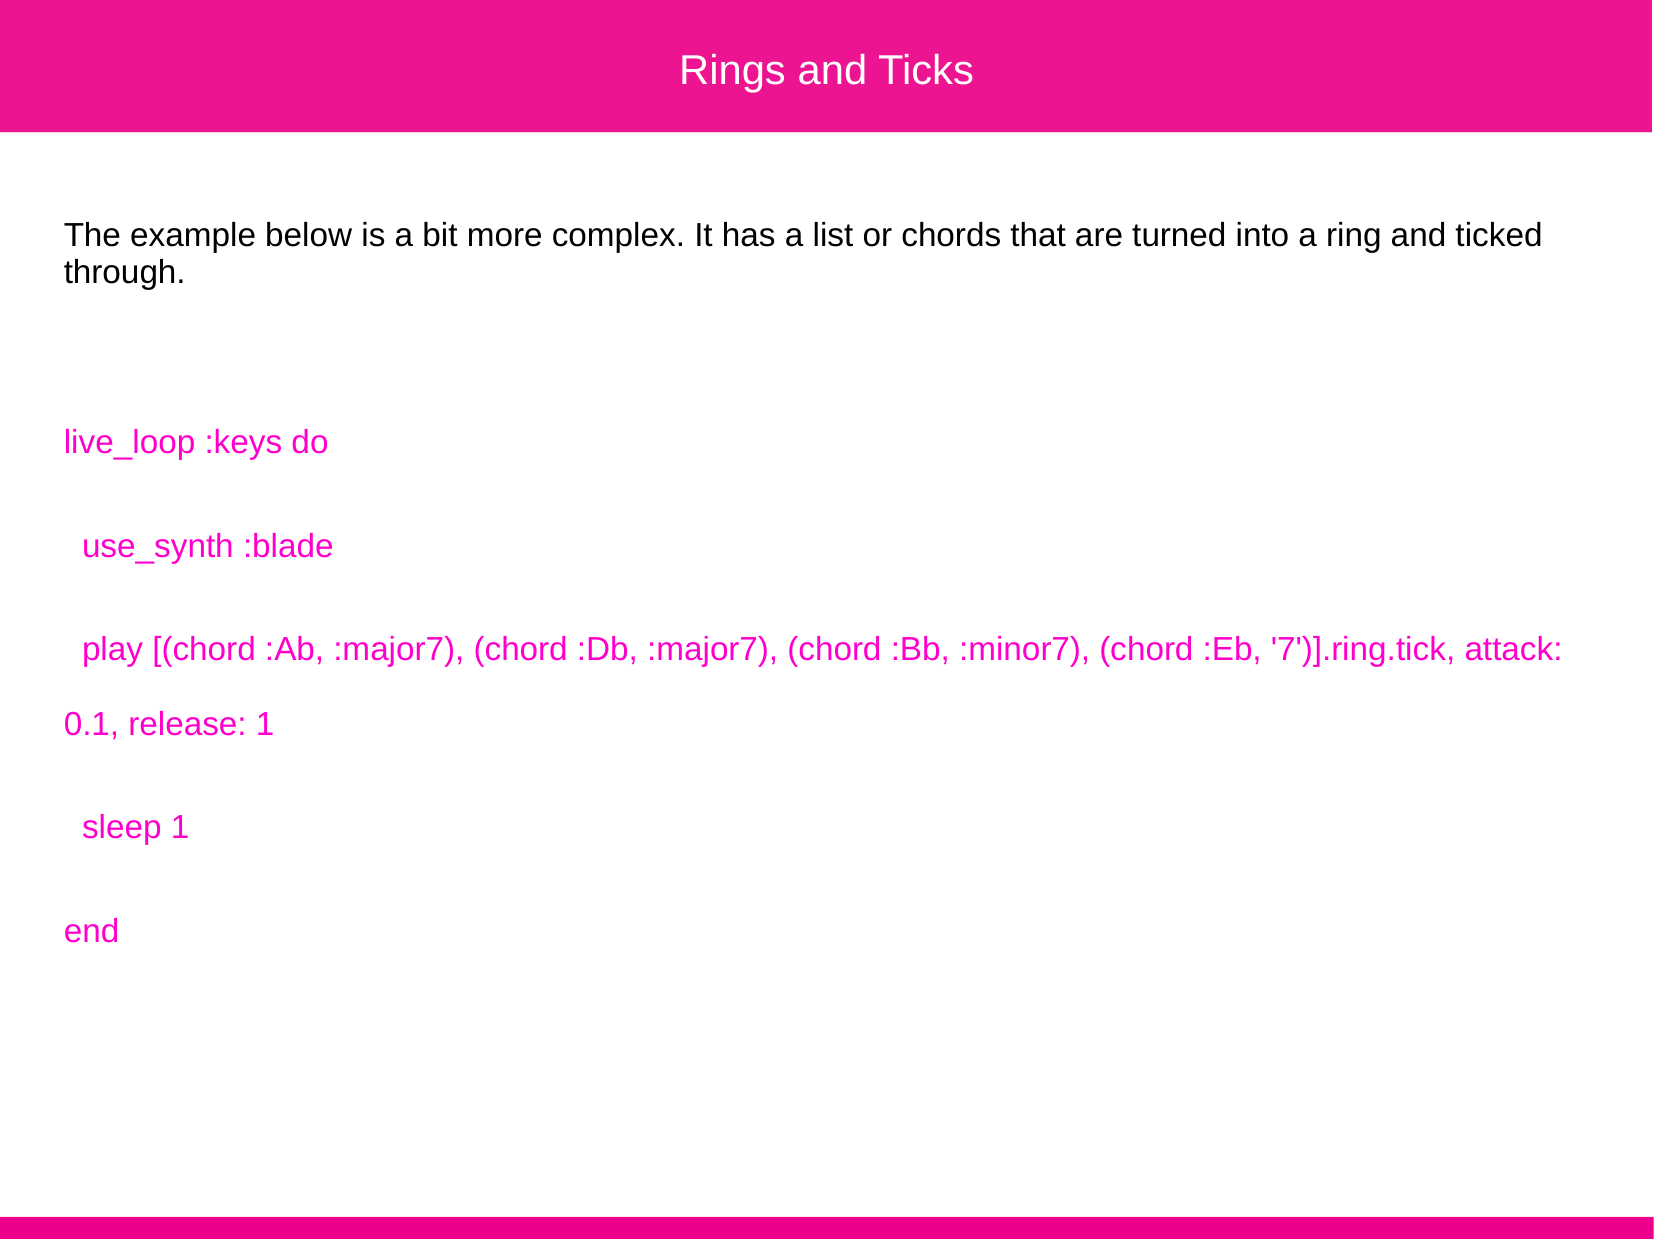

Rings and Ticks
# The example below is a bit more complex. It has a list or chords that are turned into a ring and ticked through.
live_loop :keys do
 use_synth :blade
 play [(chord :Ab, :major7), (chord :Db, :major7), (chord :Bb, :minor7), (chord :Eb, '7')].ring.tick, attack: 0.1, release: 1
 sleep 1
end